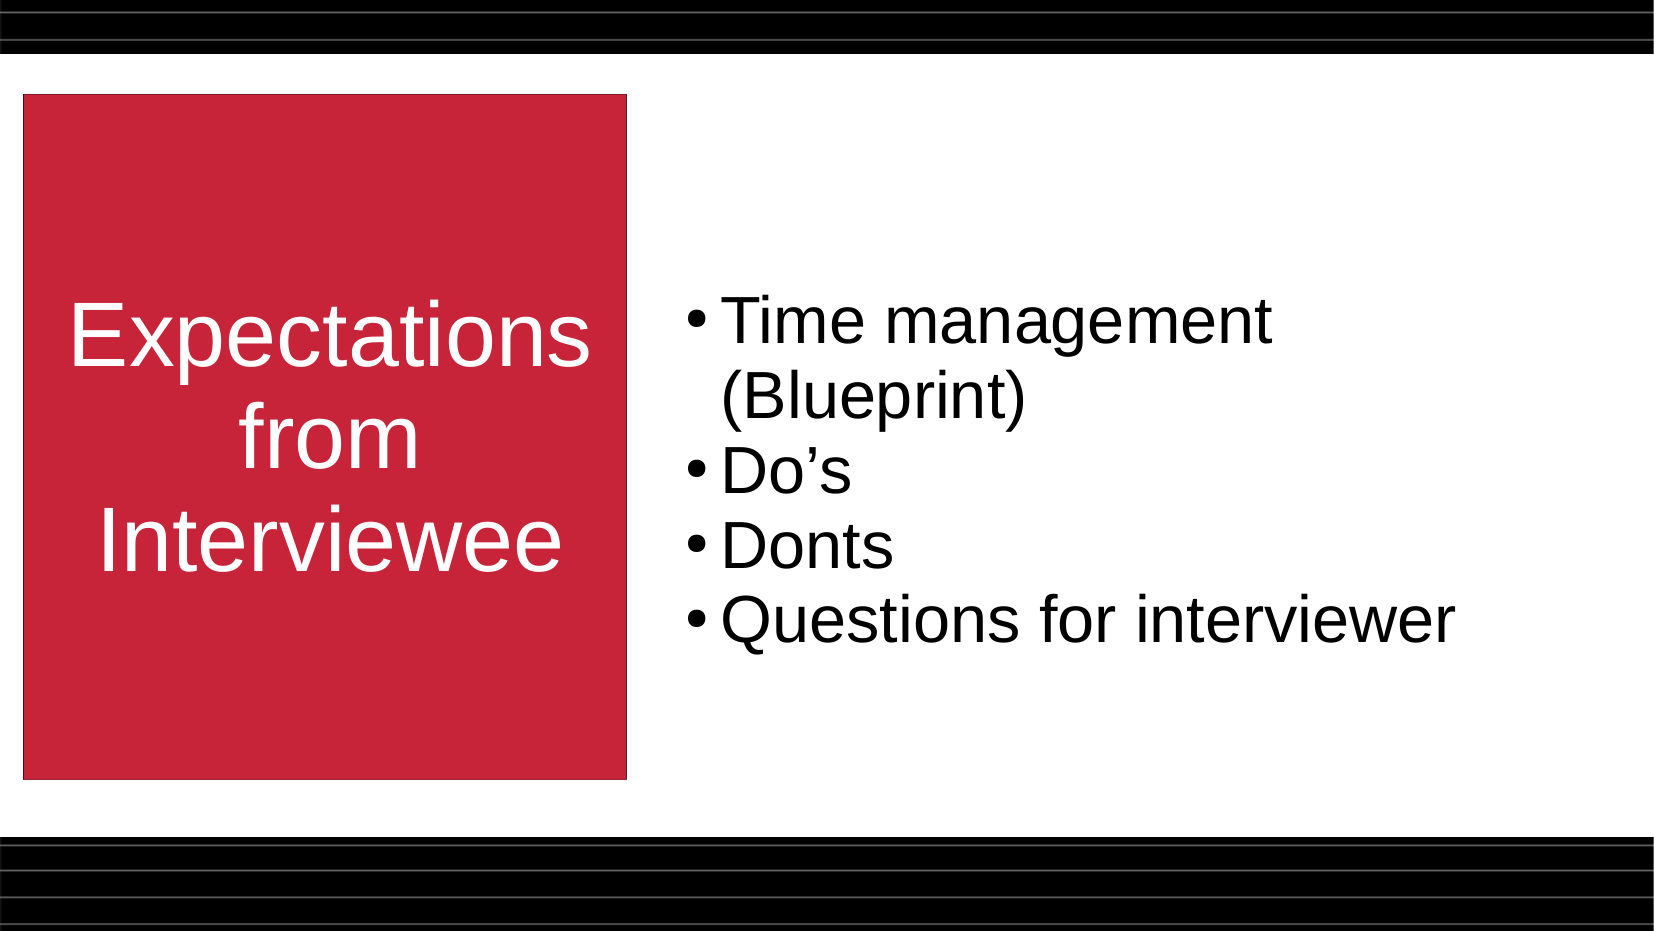

# Expectations from Interviewee
Time management (Blueprint)
Do’s
Donts
Questions for interviewer